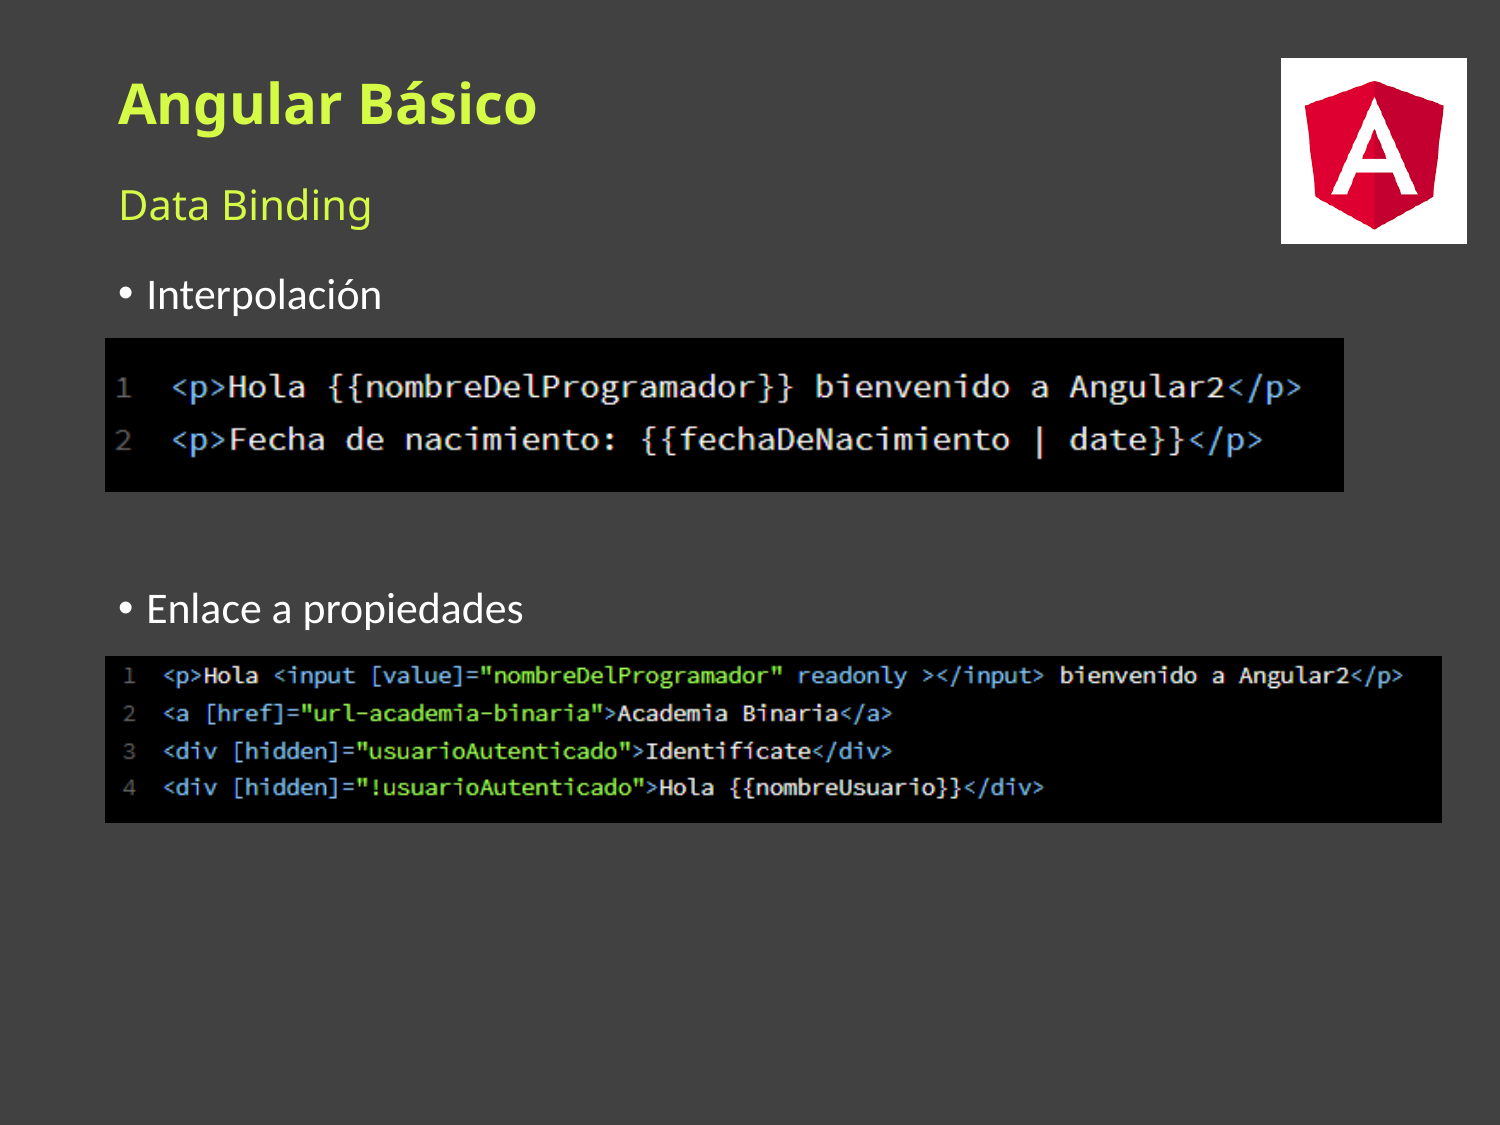

# Angular Básico
Data Binding
Interpolación
Enlace a propiedades